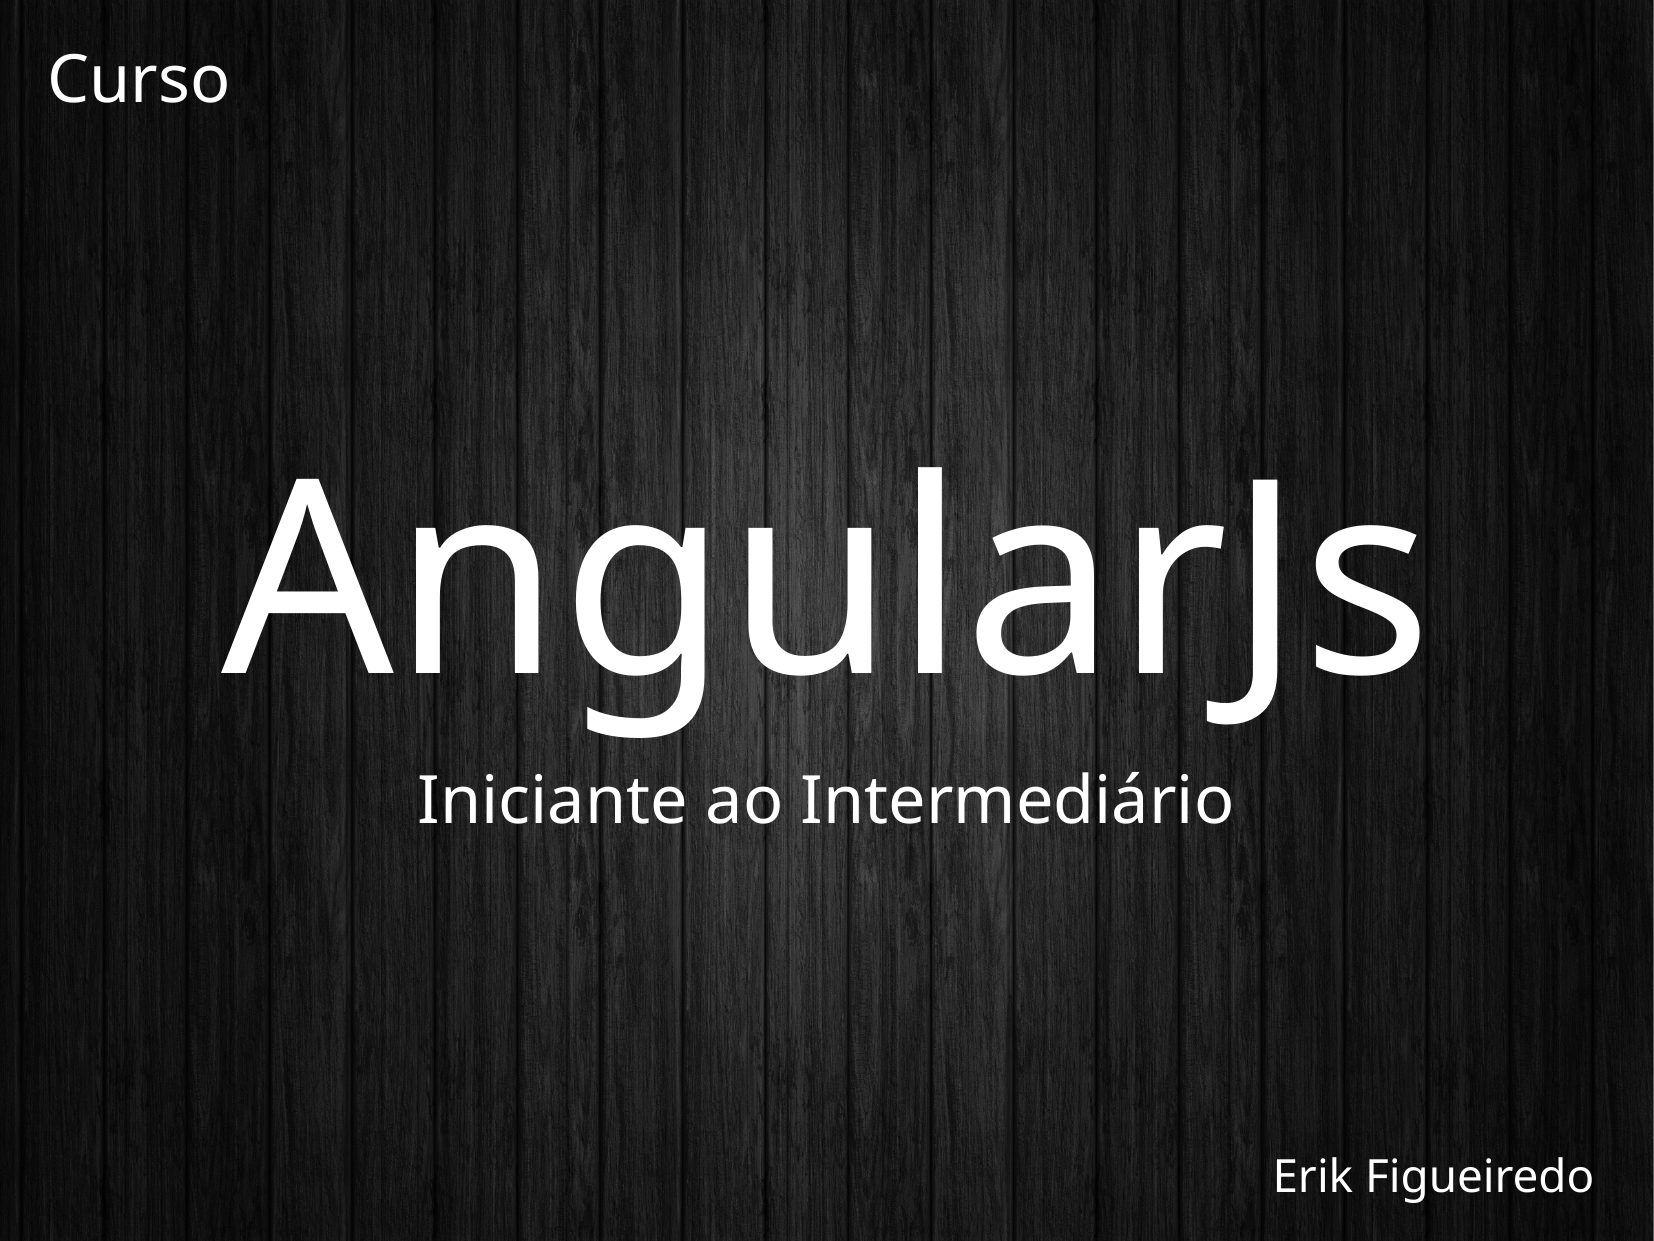

Curso
# AngularJs
Iniciante ao Intermediário
Erik Figueiredo